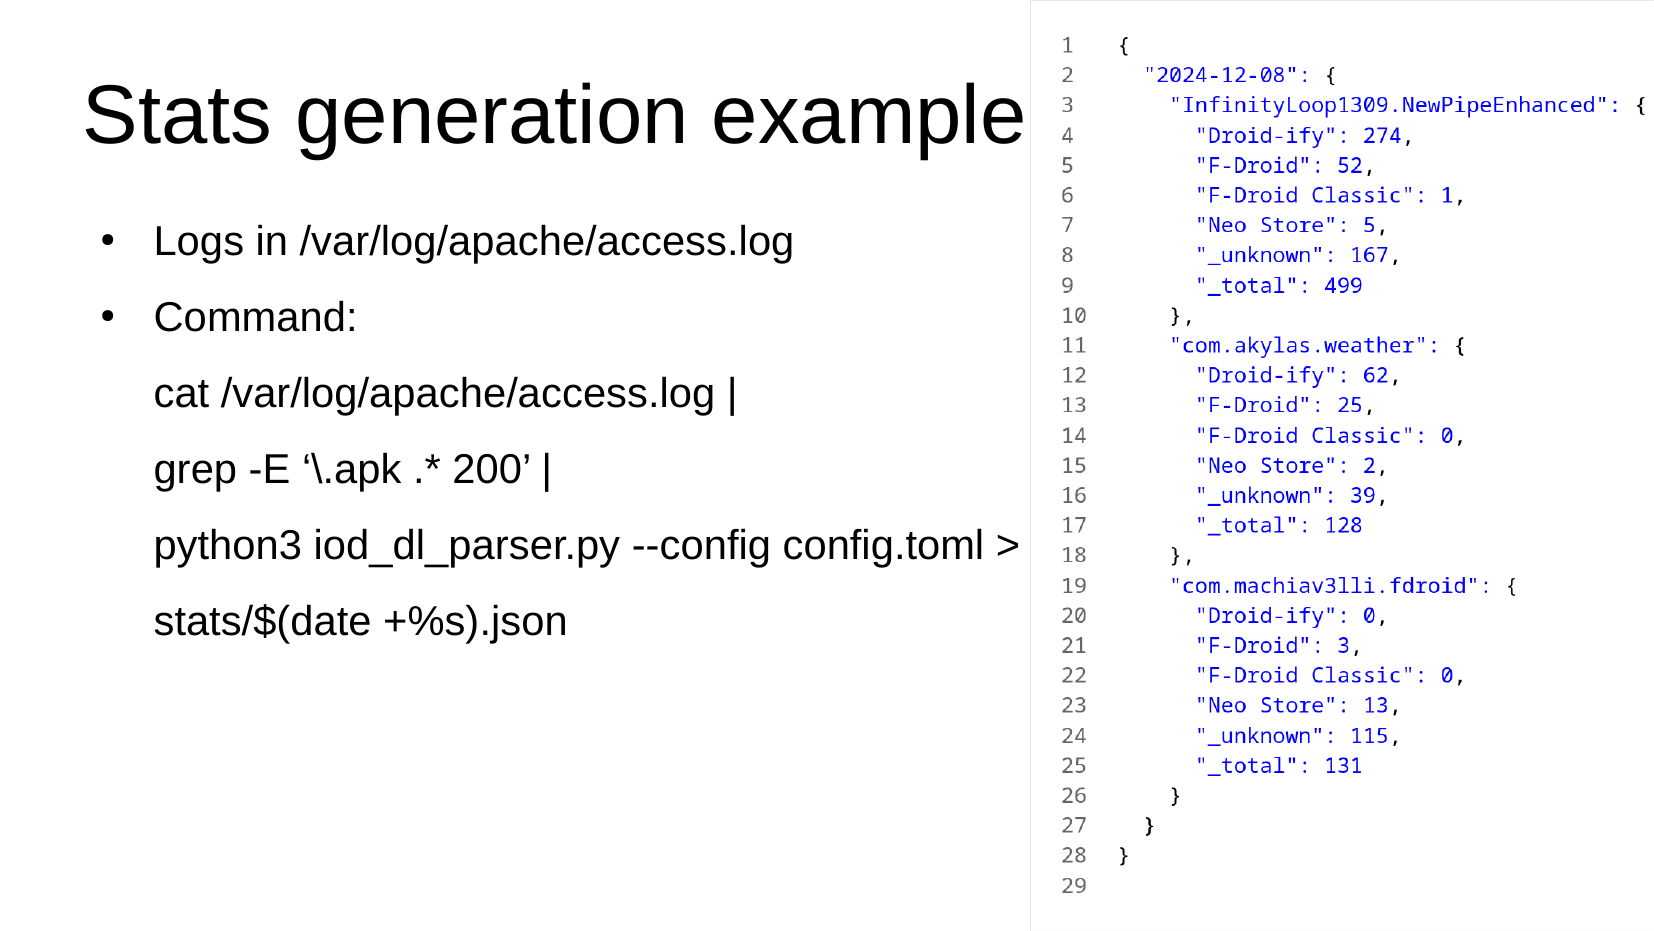

# Stats generation example
Logs in /var/log/apache/access.log
Command:
cat /var/log/apache/access.log |
grep -E ‘\.apk .* 200’ |
python3 iod_dl_parser.py --config config.toml >
stats/$(date +%s).json